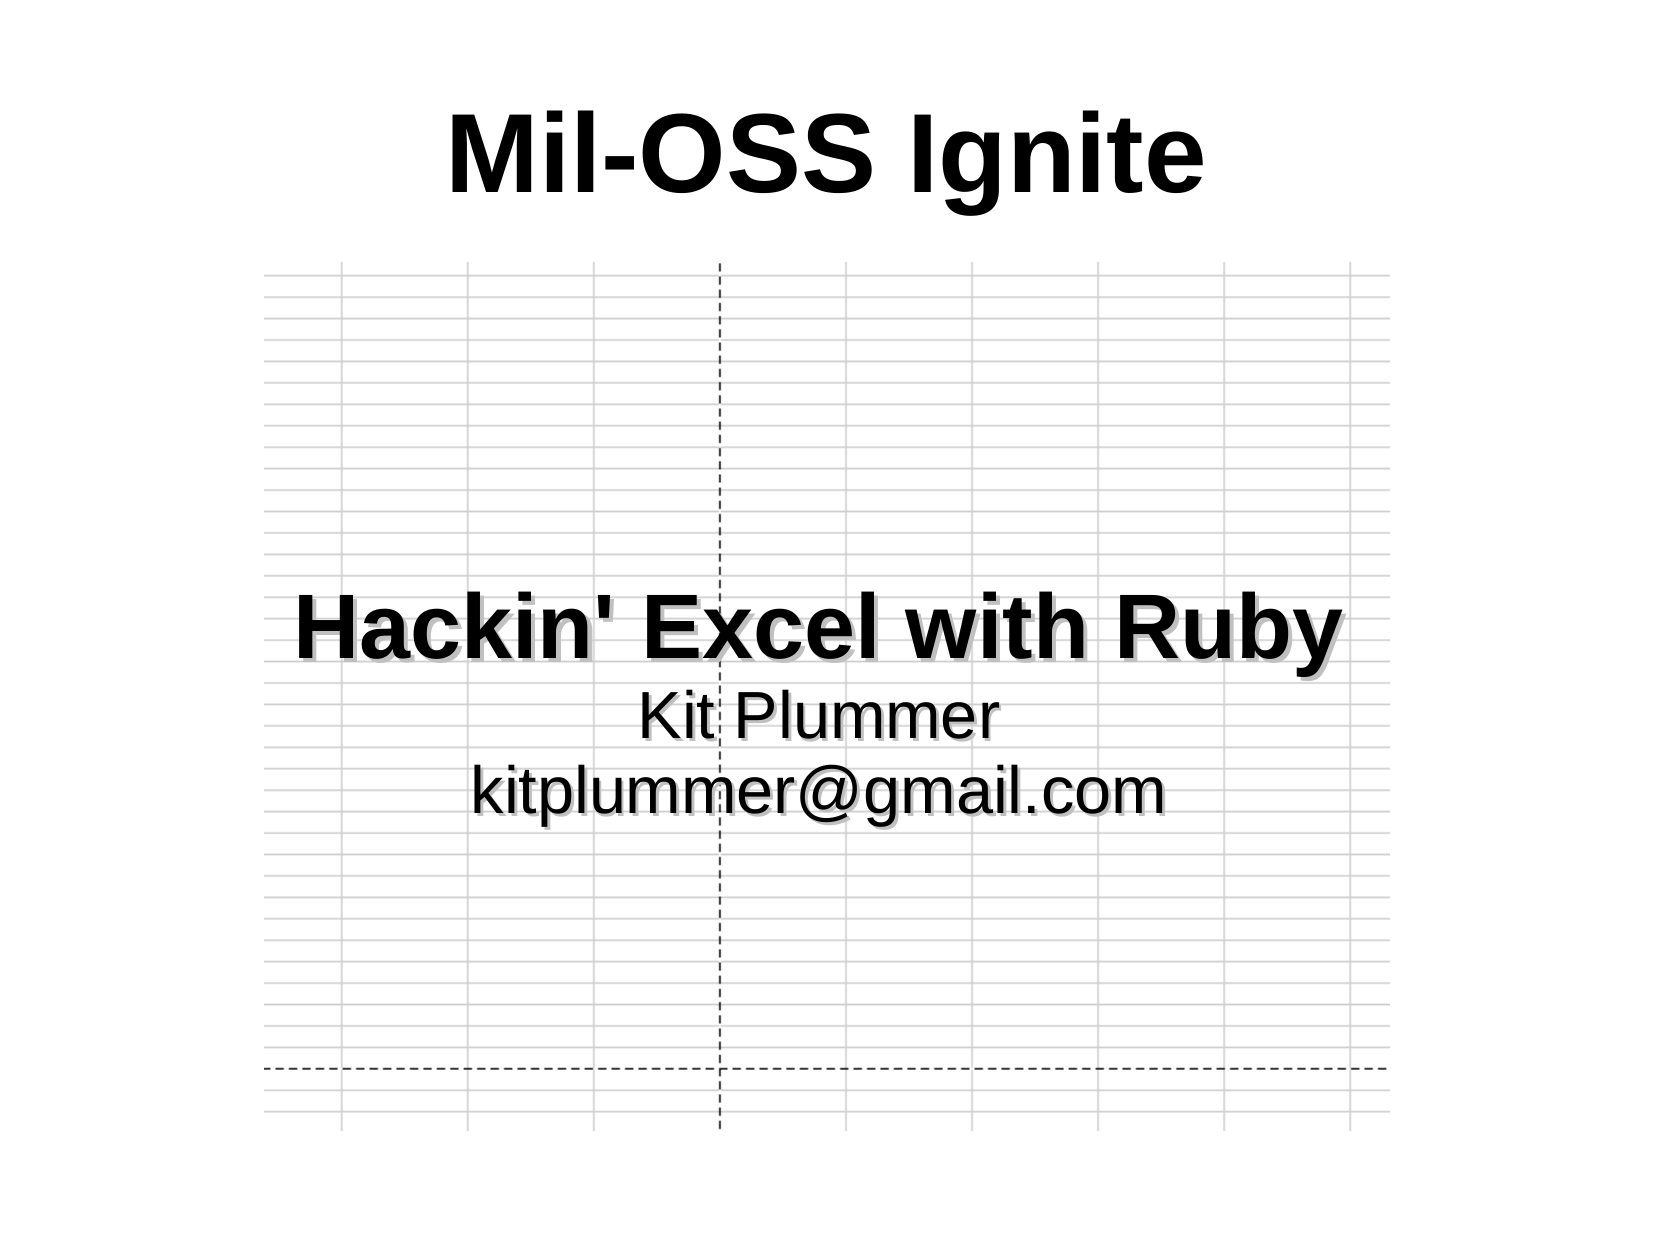

# Mil-OSS Ignite
Hackin' Excel with Ruby
Kit Plummer
kitplummer@gmail.com